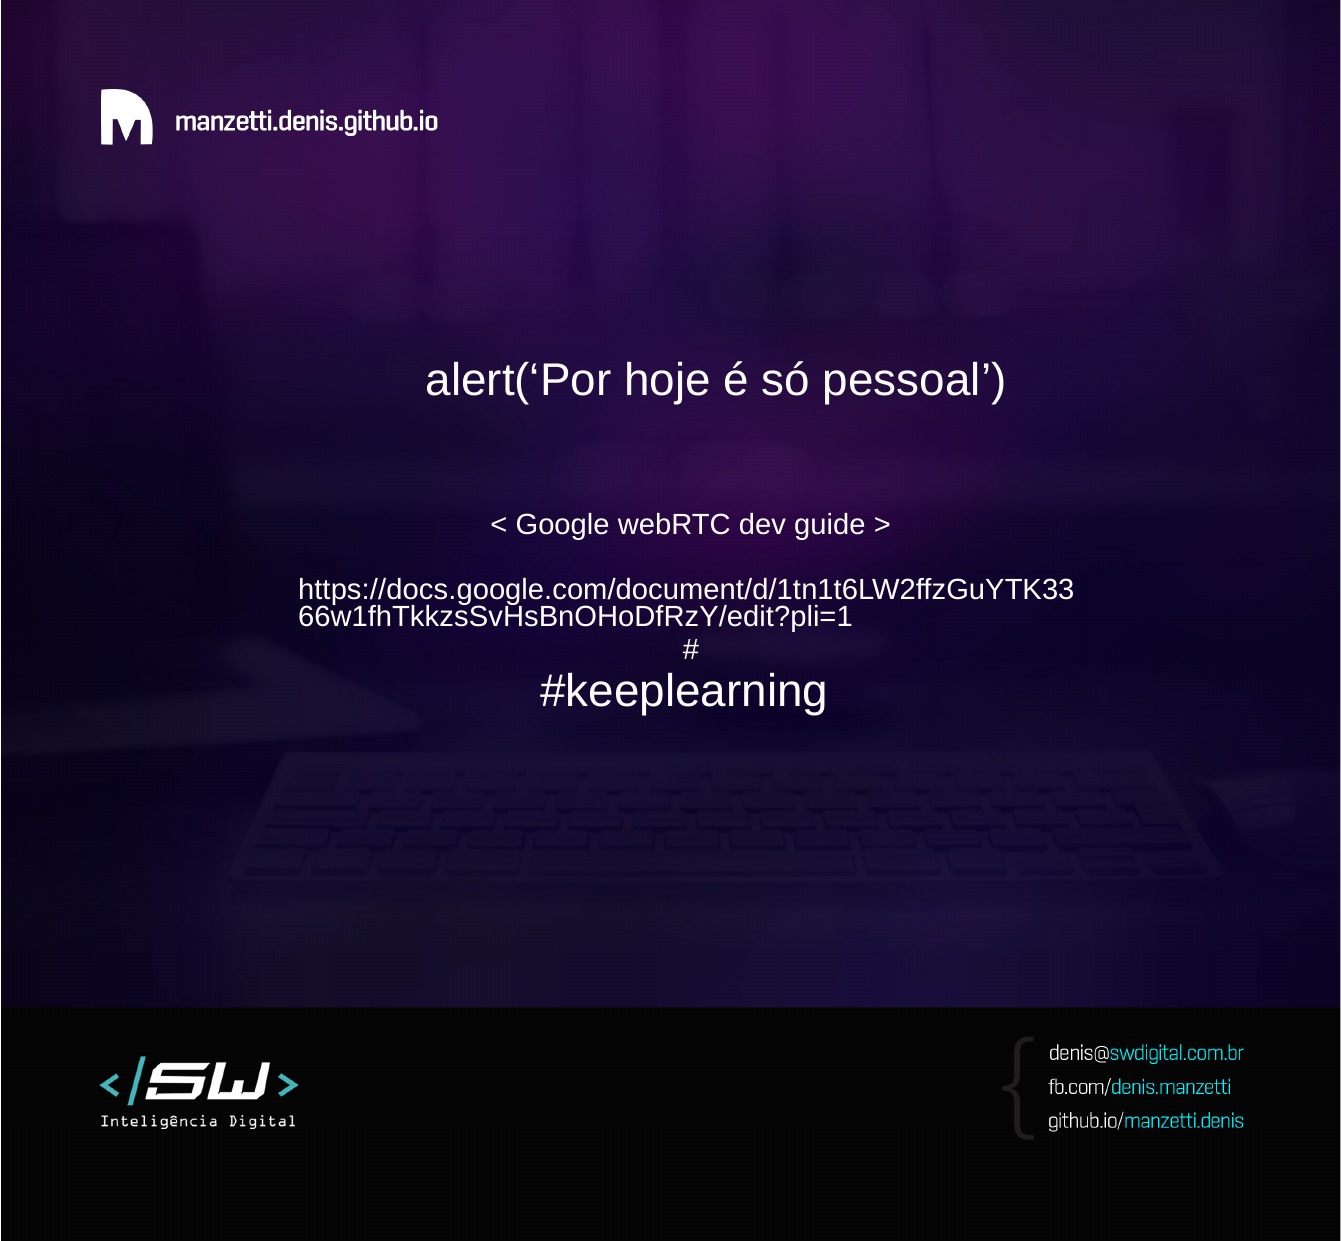

alert(‘Por hoje é só pessoal’)
< Google webRTC dev guide >
https://docs.google.com/document/d/1tn1t6LW2ffzGuYTK3366w1fhTkkzsSvHsBnOHoDfRzY/edit?pli=1#
#keeplearning